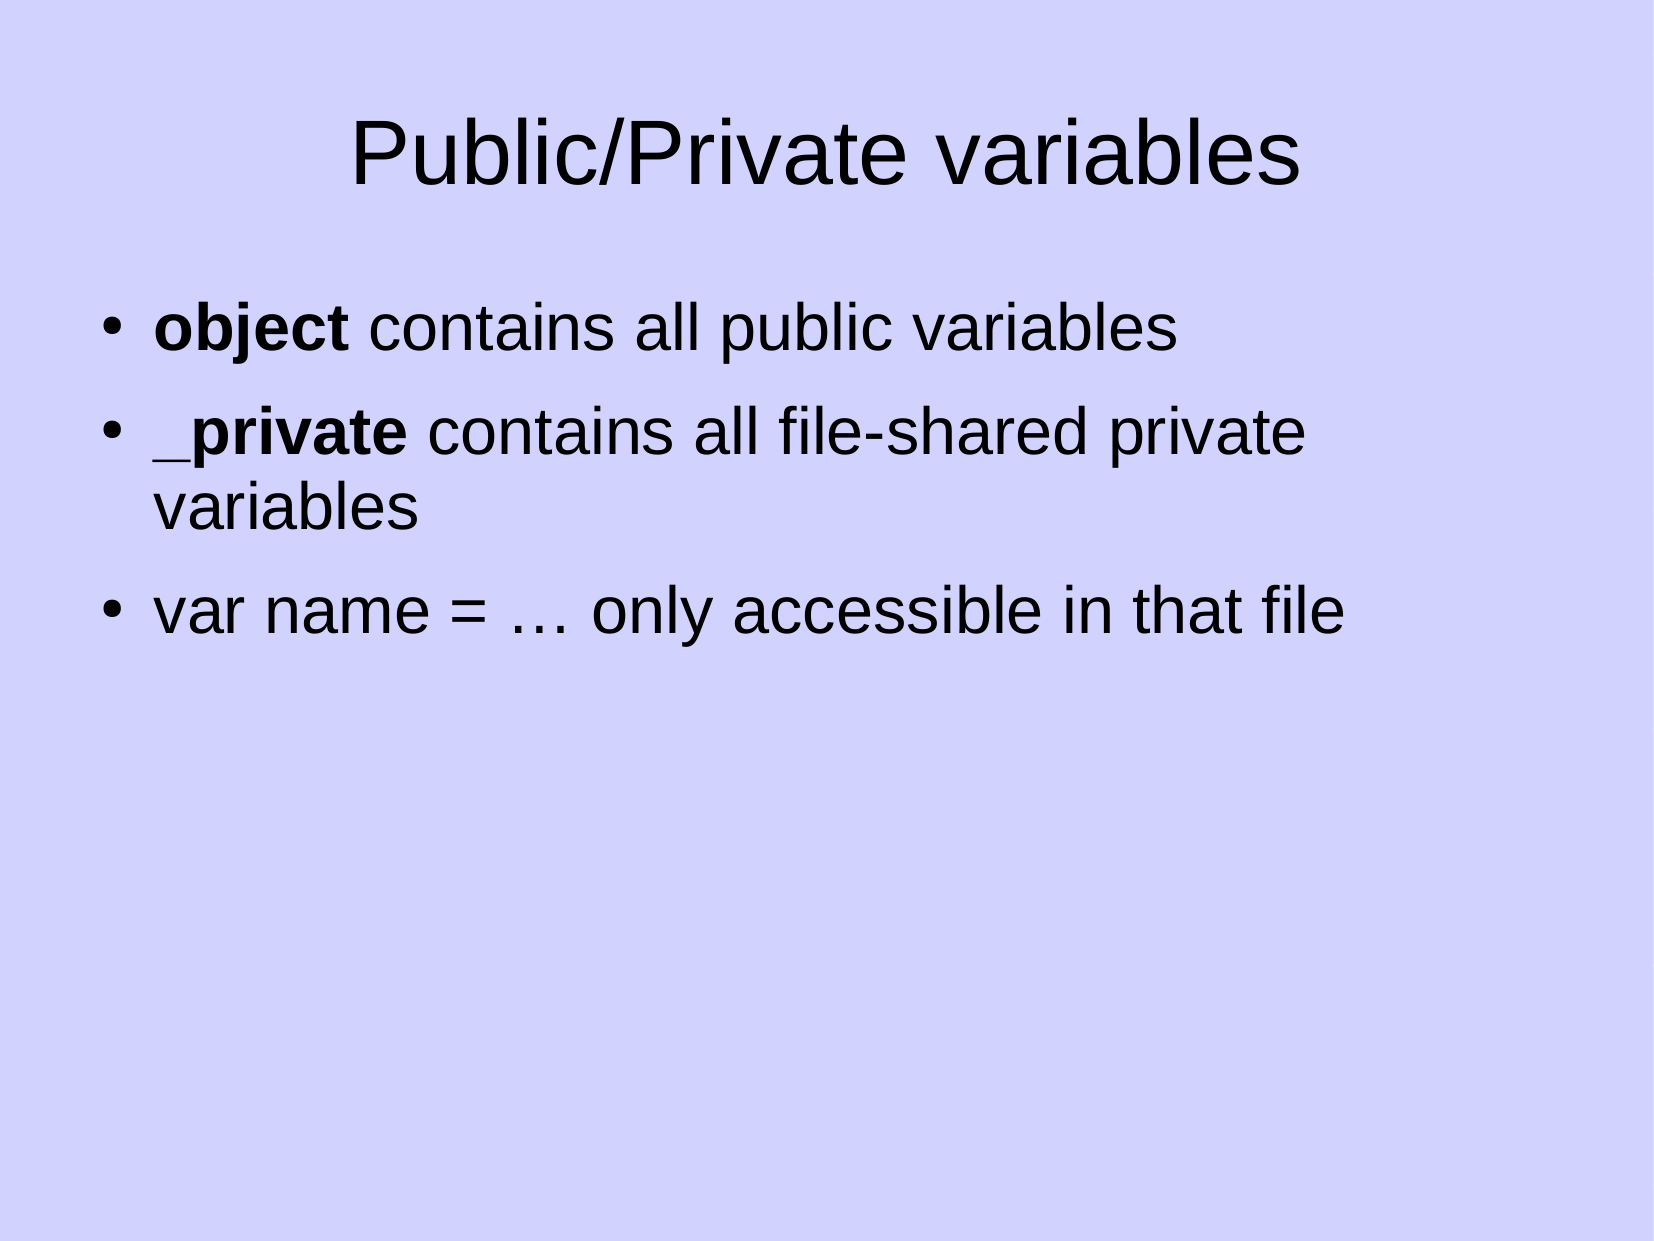

# Public/Private variables
object contains all public variables
_private contains all file-shared private variables
var name = … only accessible in that file